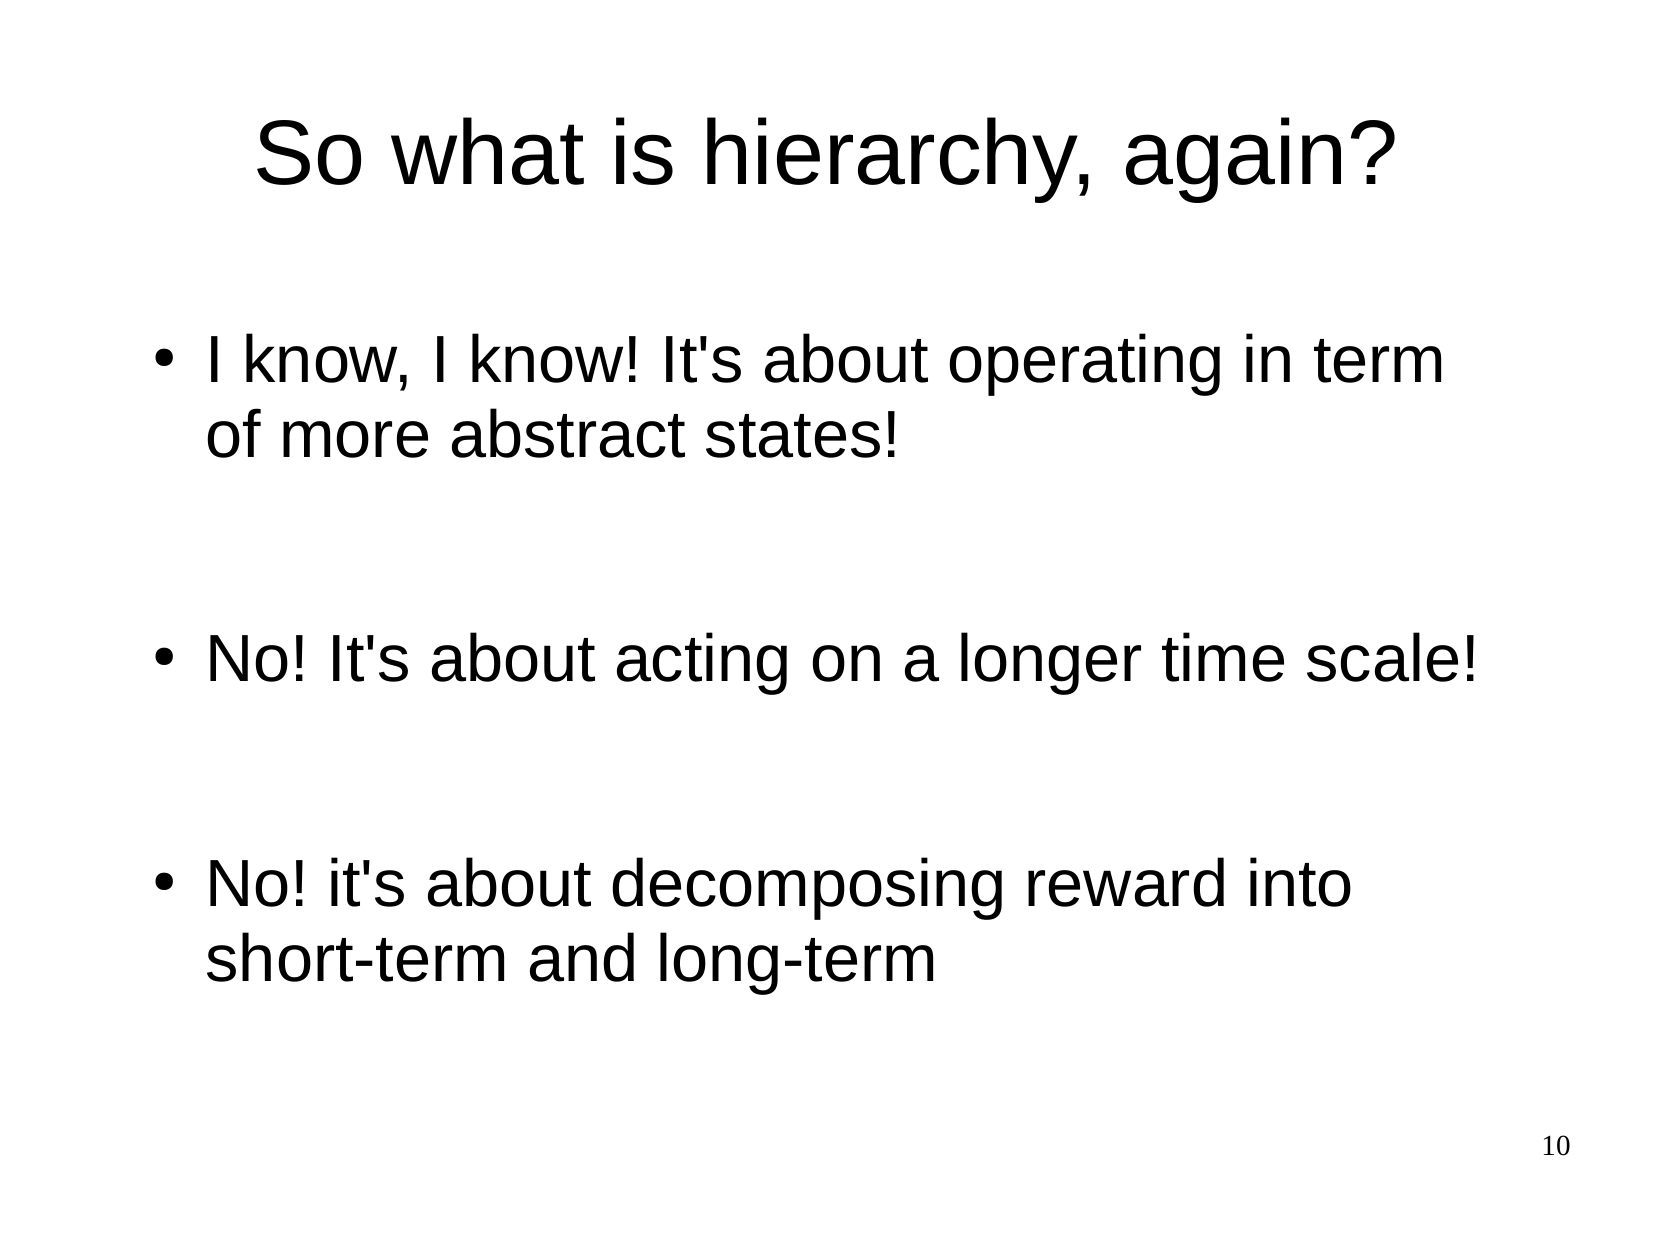

# So what is hierarchy, again?
I know, I know! It's about operating in term of more abstract states!
No! It's about acting on a longer time scale!
No! it's about decomposing reward into short-term and long-term
10